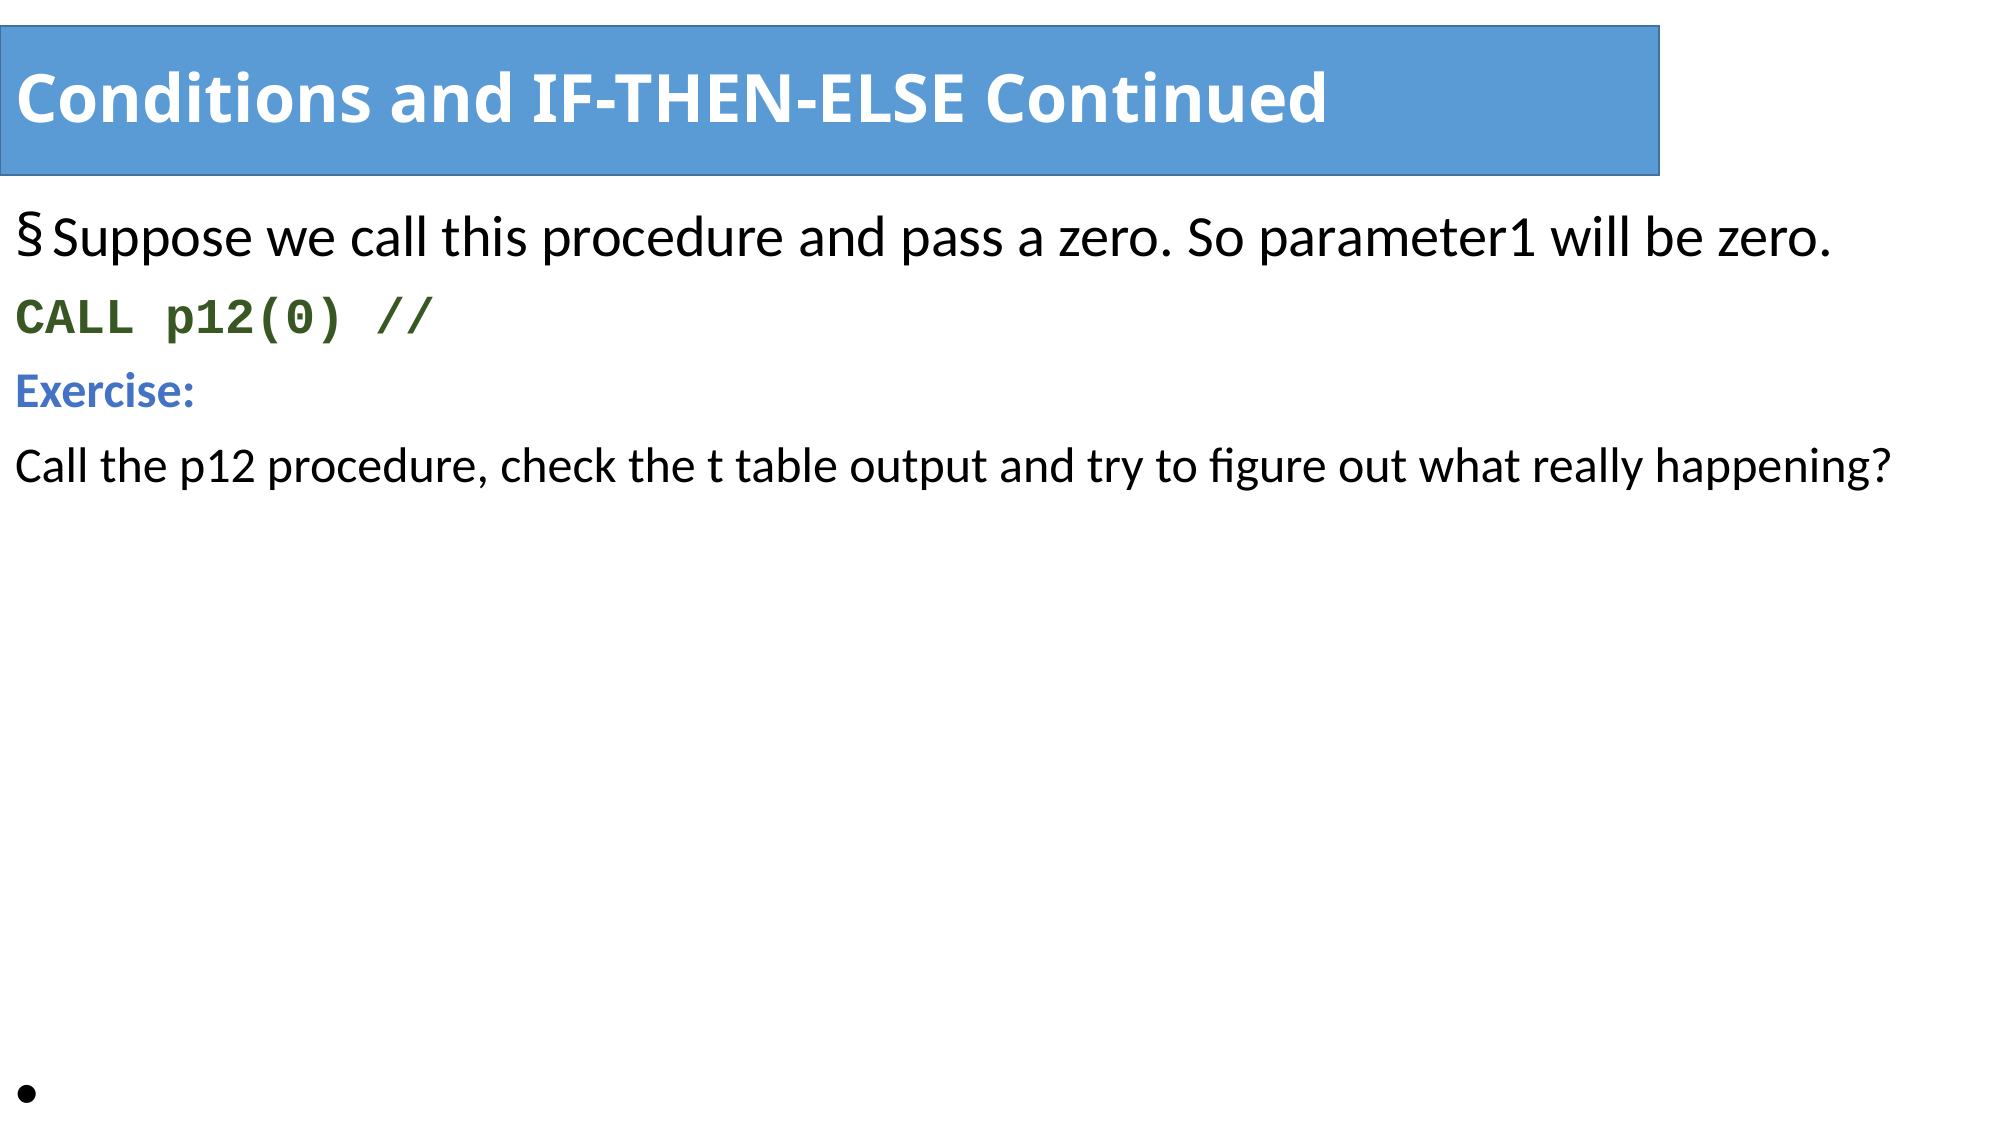

# Conditions and IF­-THEN­-ELSE Continued
Suppose we call this procedure and pass a zero. So parameter1 will be zero.
CALL p12(0) //
Exercise:
Call the p12 procedure, check the t table output and try to figure out what really happening?